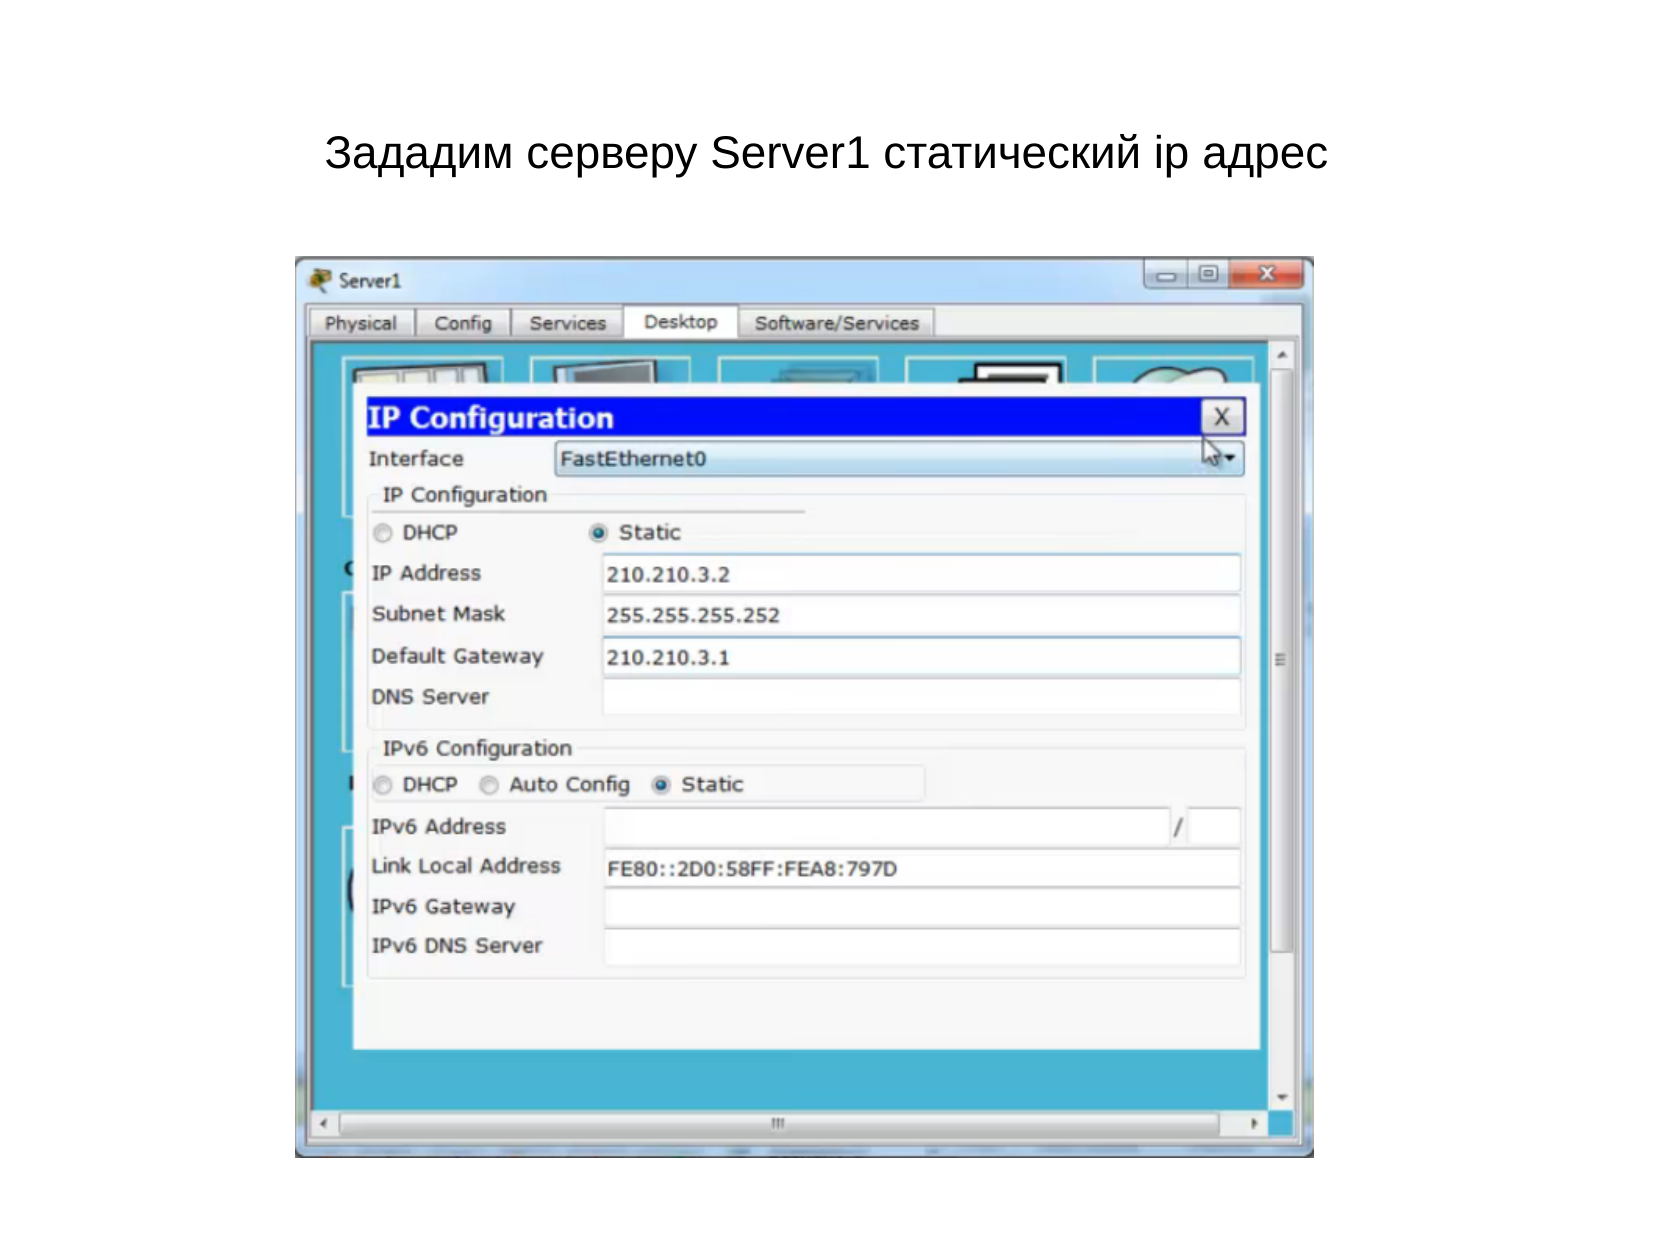

# Зададим серверу Server1 статический ip адрес